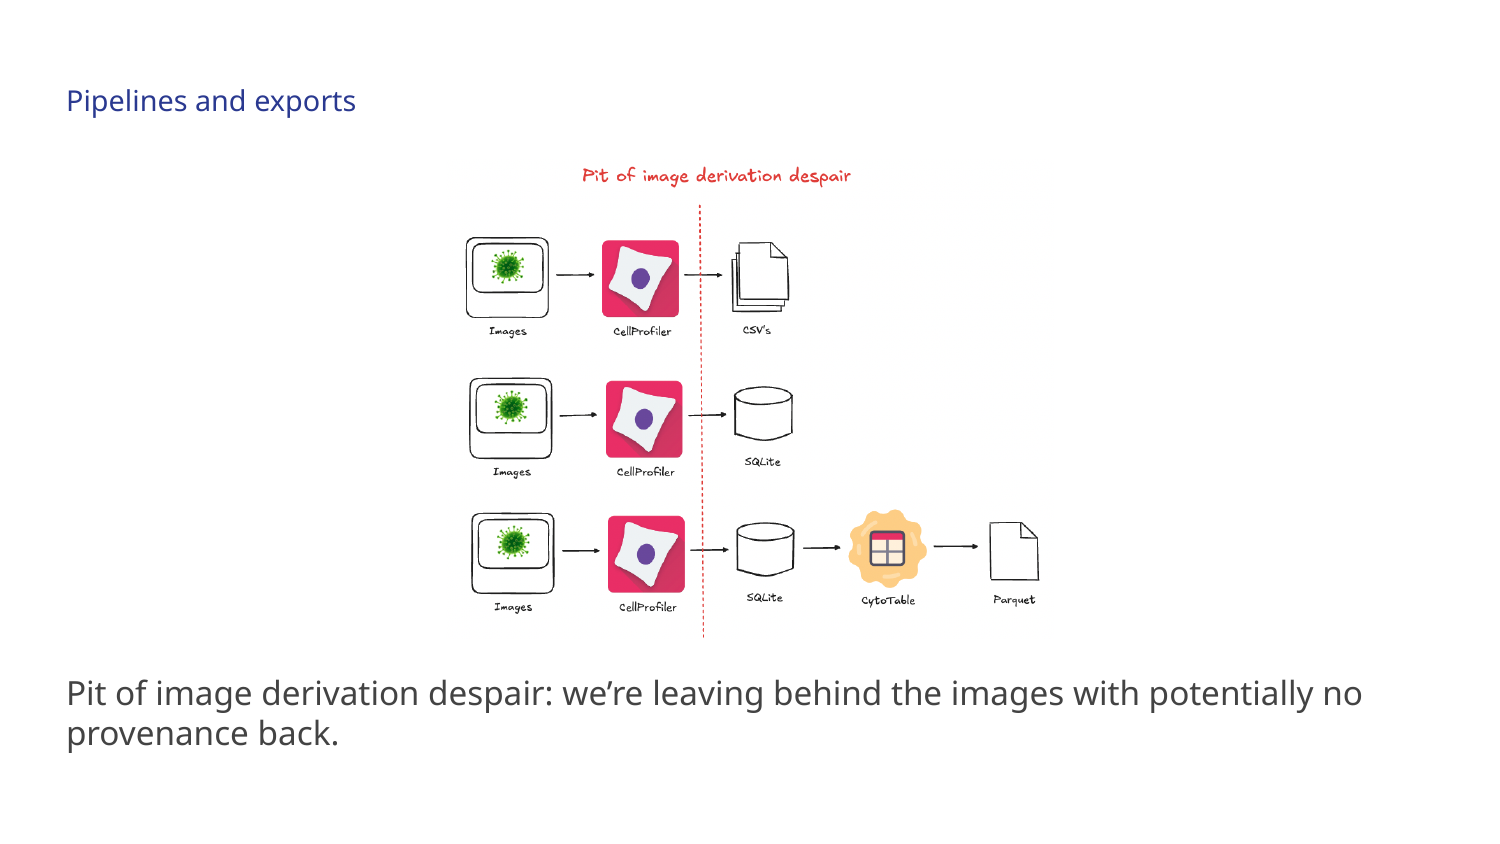

# Pipelines and exports
Pit of image derivation despair: we’re leaving behind the images with potentially no provenance back.